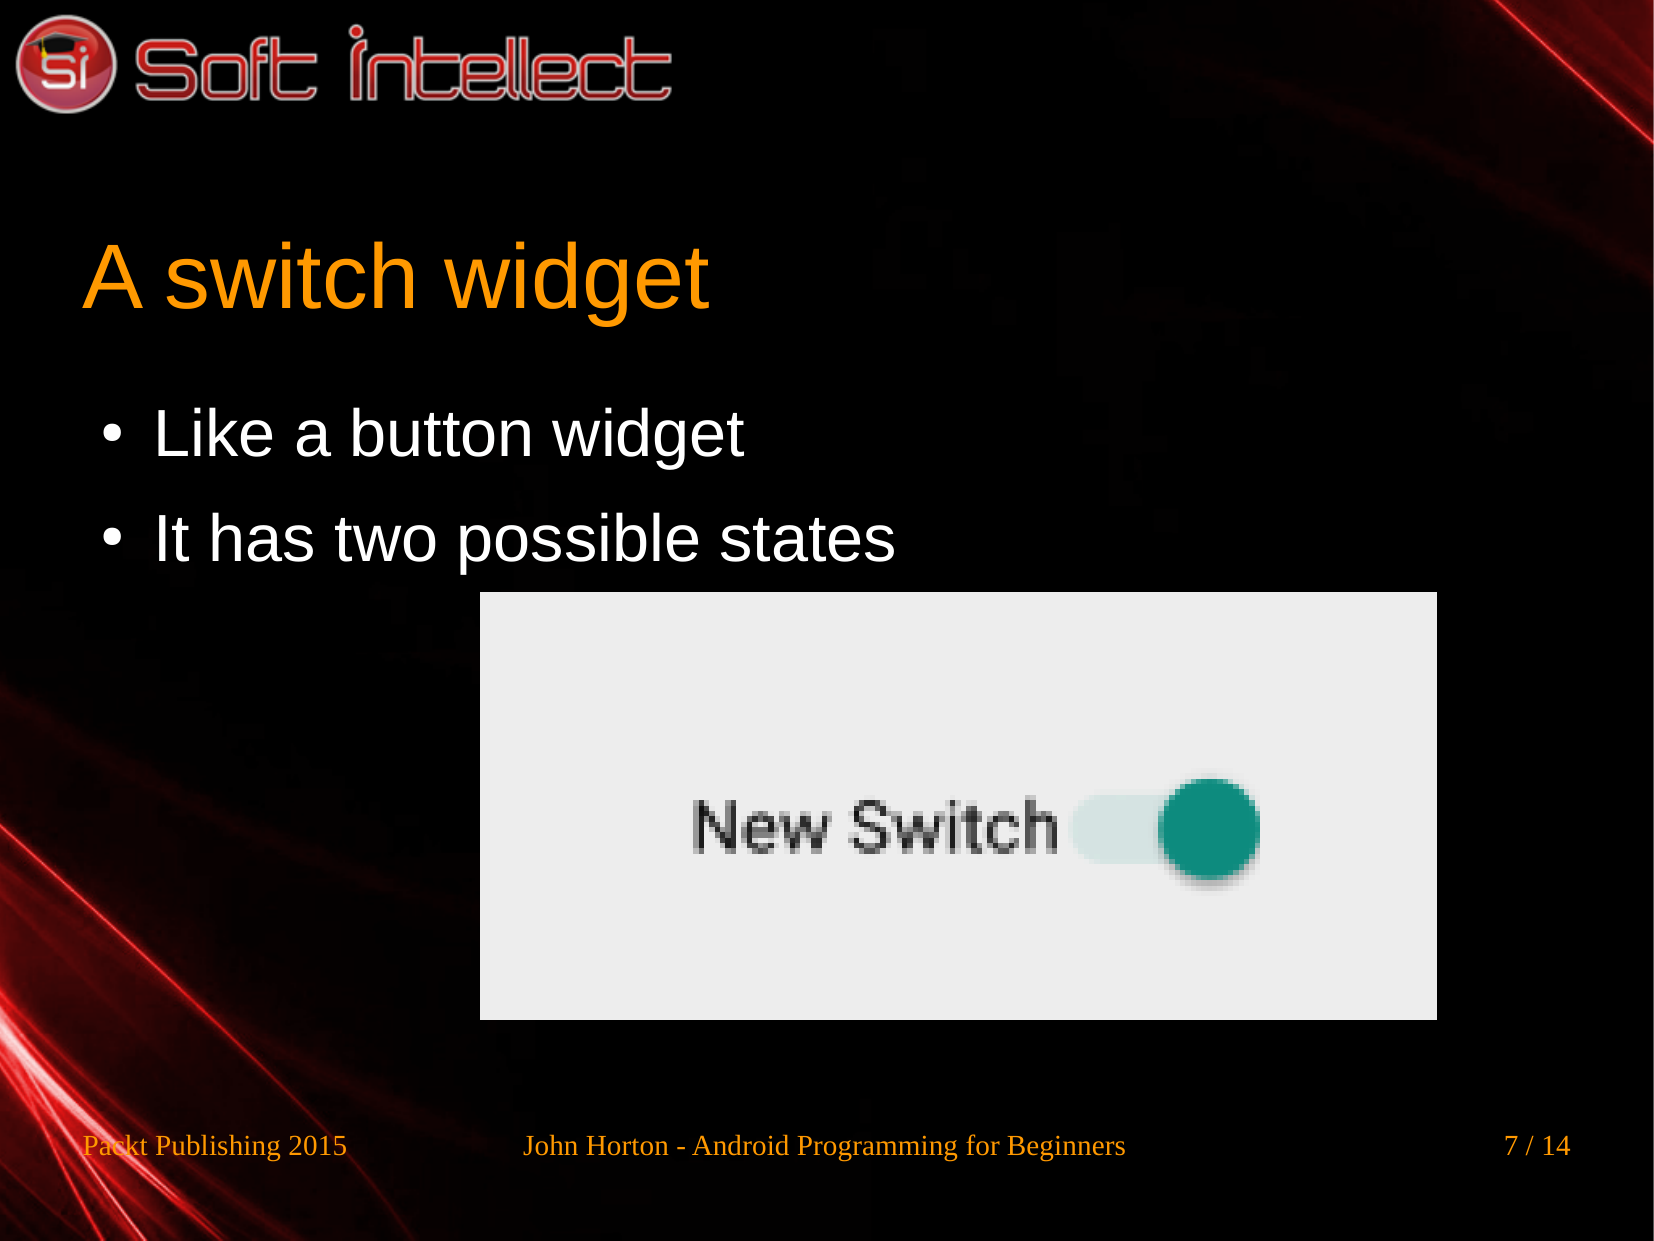

# A switch widget
Like a button widget
It has two possible states
Packt Publishing 2015
John Horton - Android Programming for Beginners
7